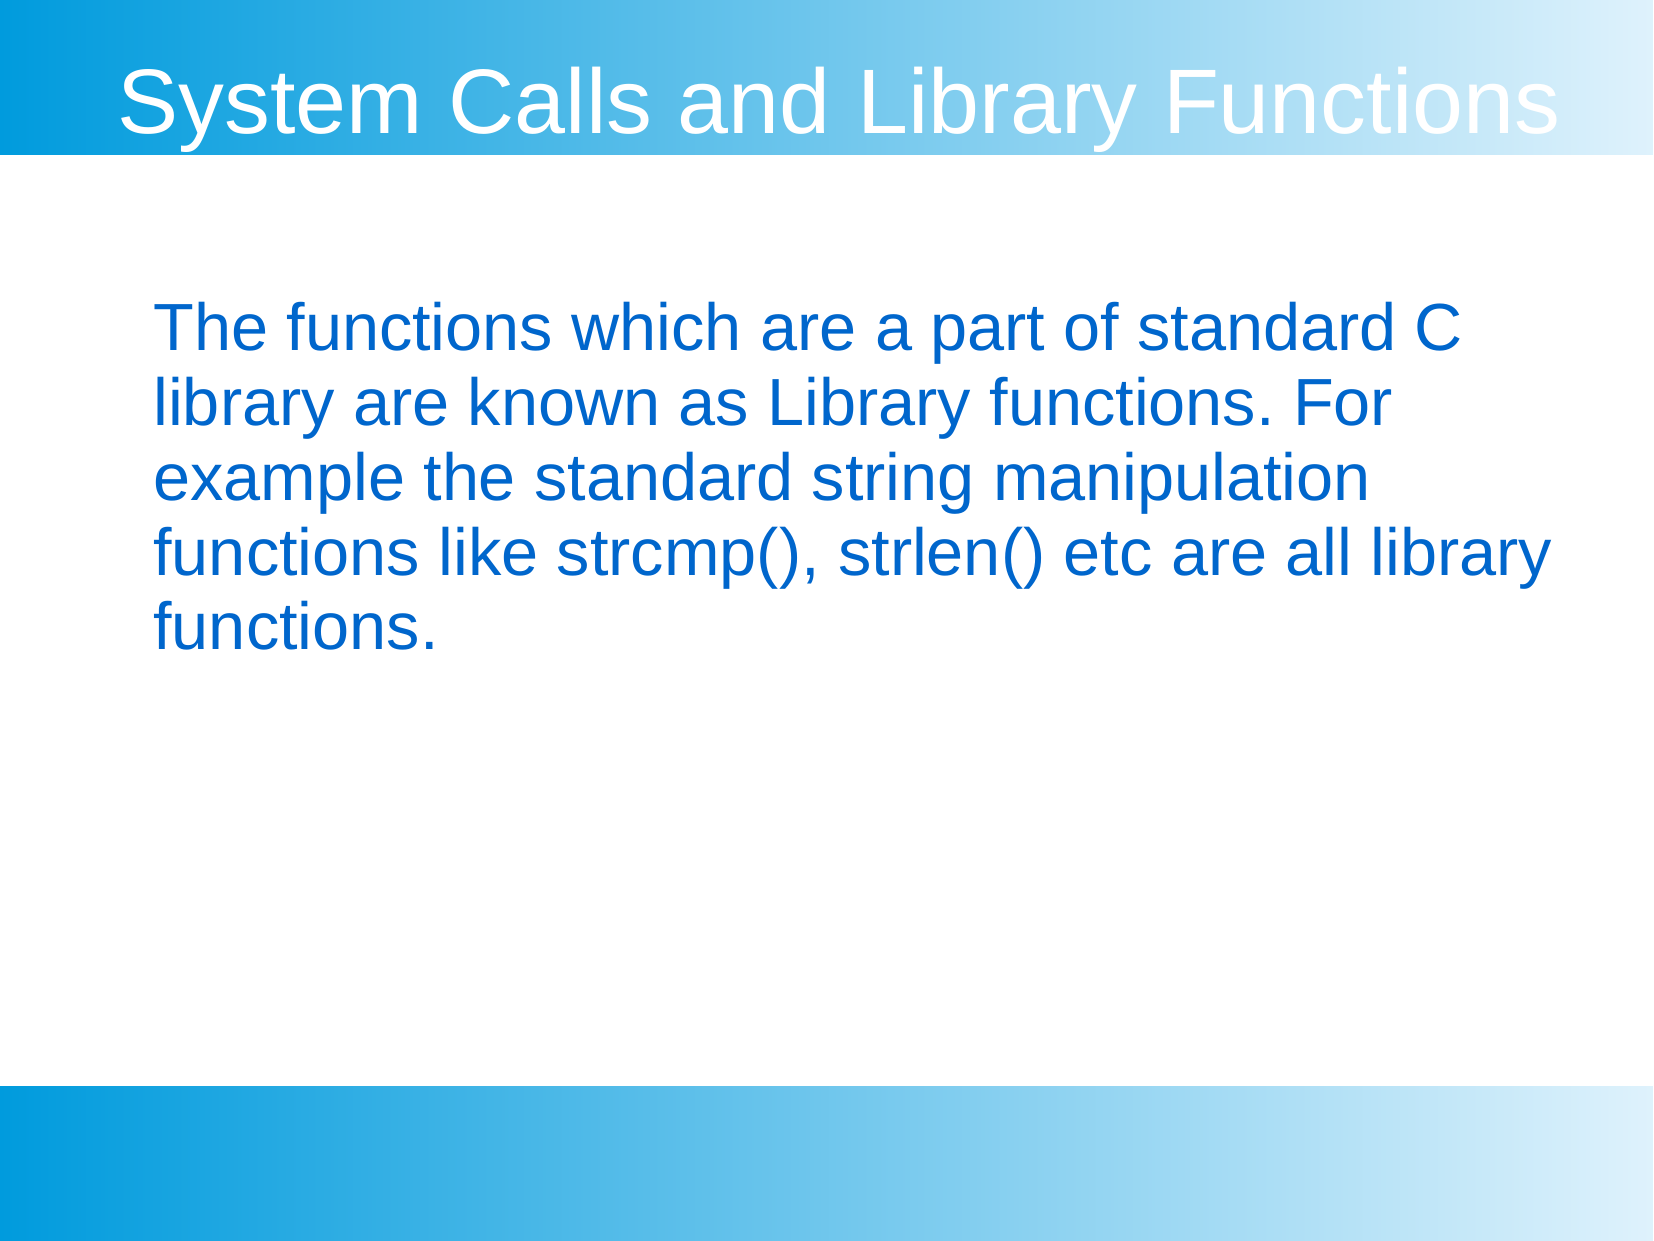

# System Calls and Library Functions
The functions which are a part of standard C library are known as Library functions. For example the standard string manipulation functions like strcmp(), strlen() etc are all library functions.